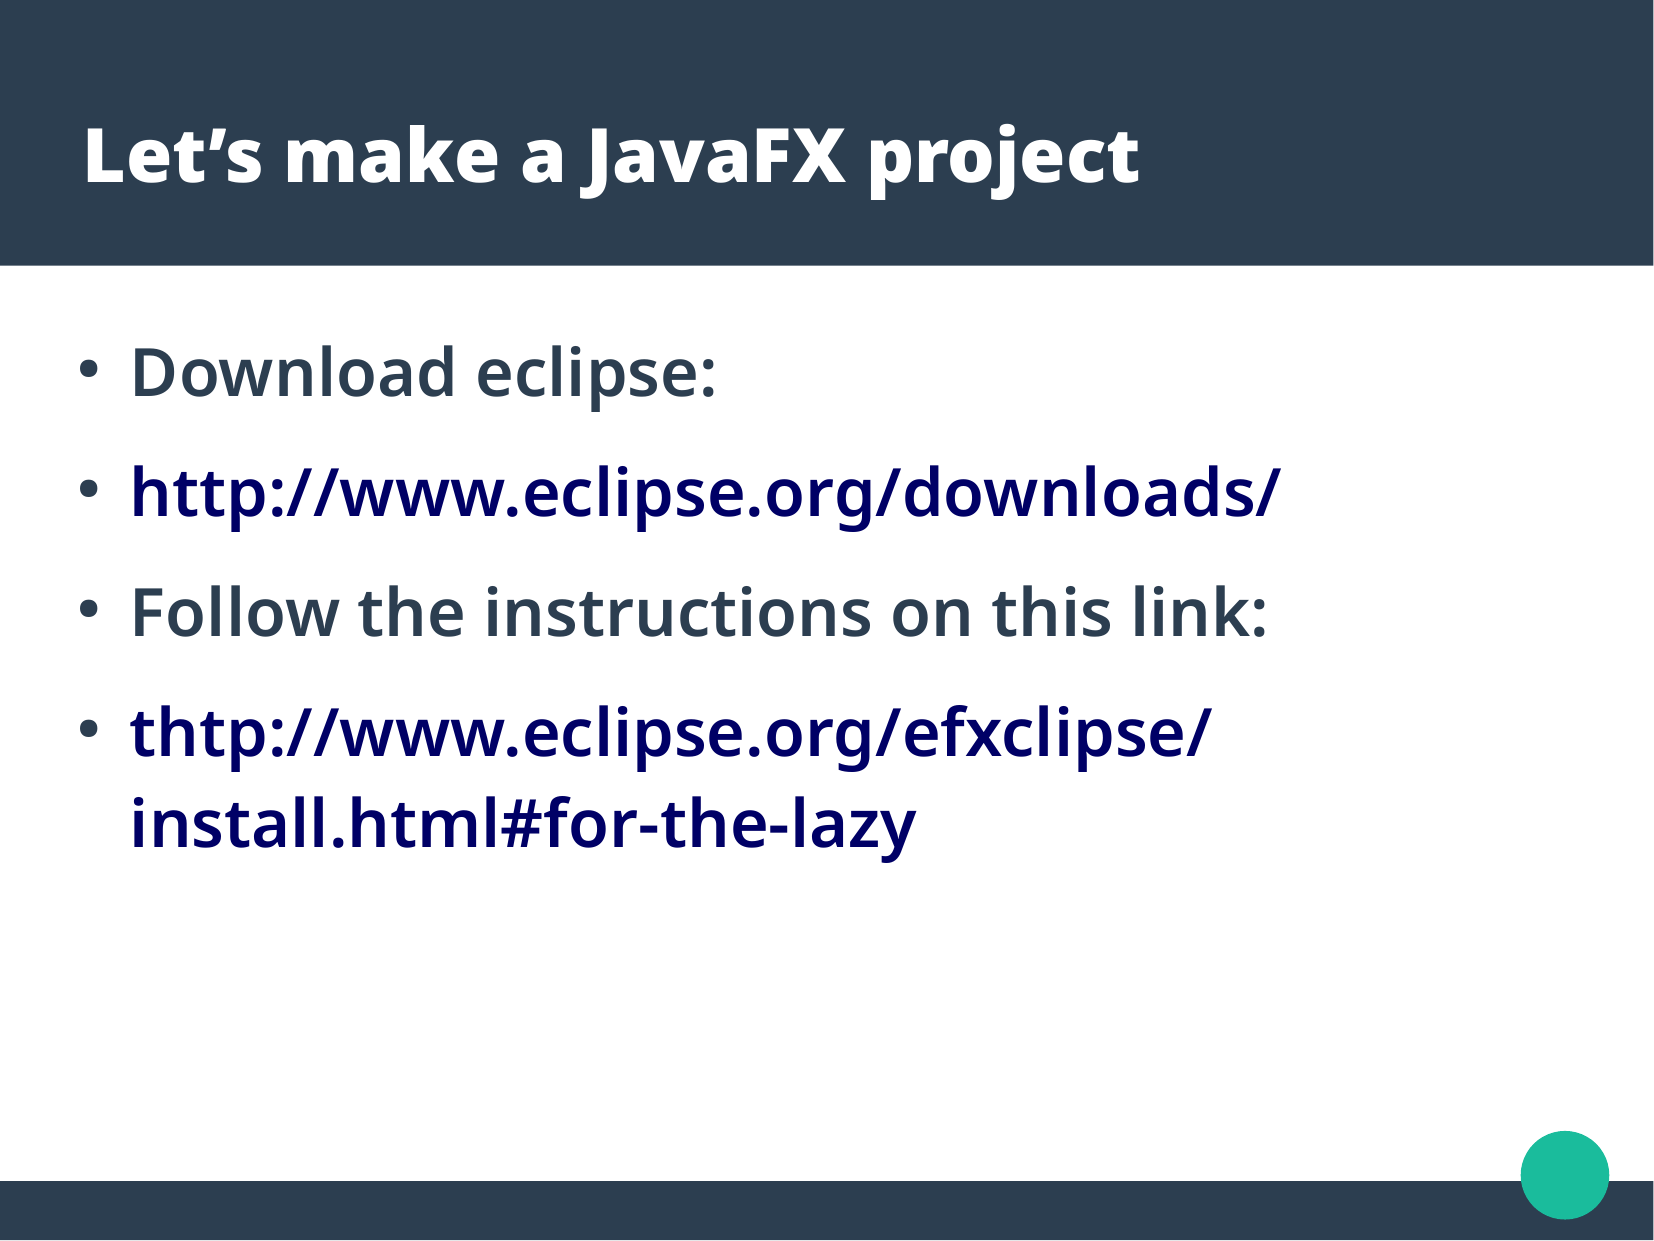

# Let’s make a JavaFX project
Download eclipse:
http://www.eclipse.org/downloads/
Follow the instructions on this link:
thtp://www.eclipse.org/efxclipse/install.html#for-the-lazy